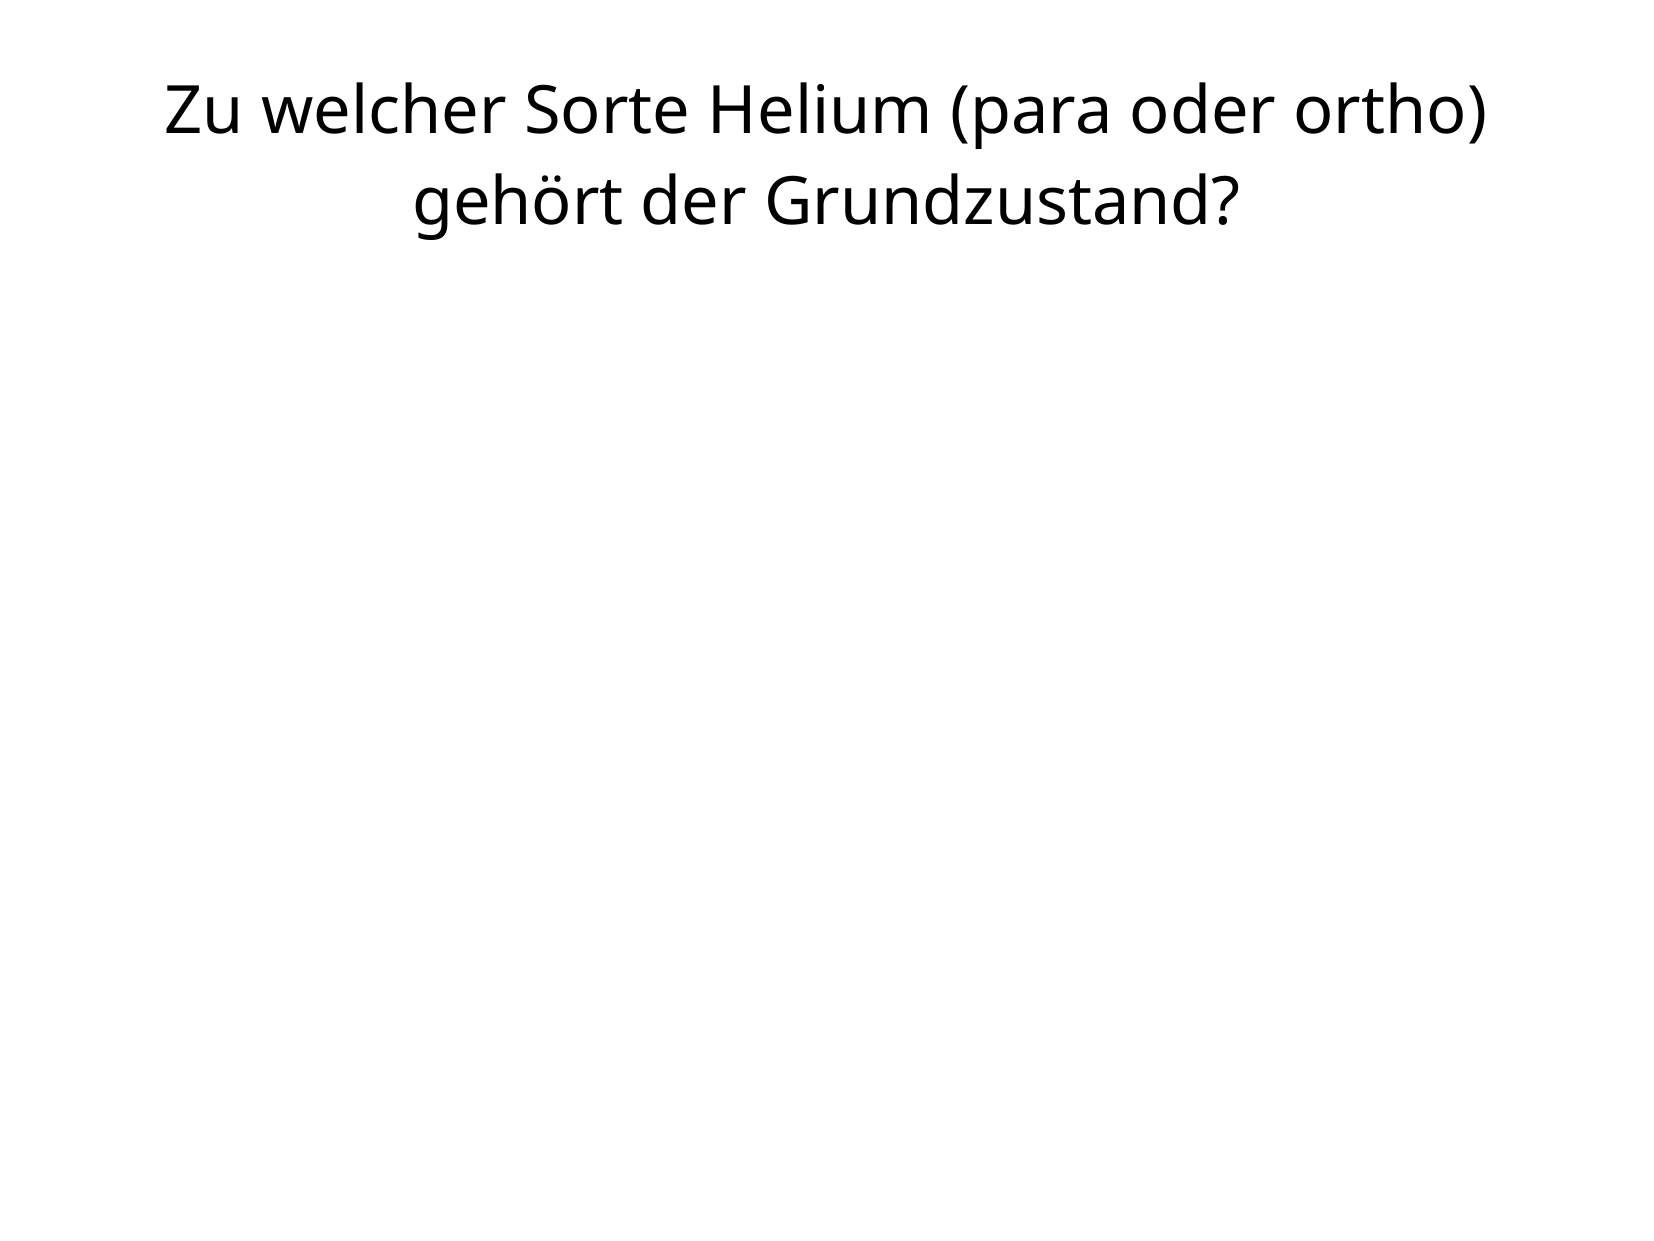

# Zu welcher Sorte Helium (para oder ortho) gehört der Grundzustand?